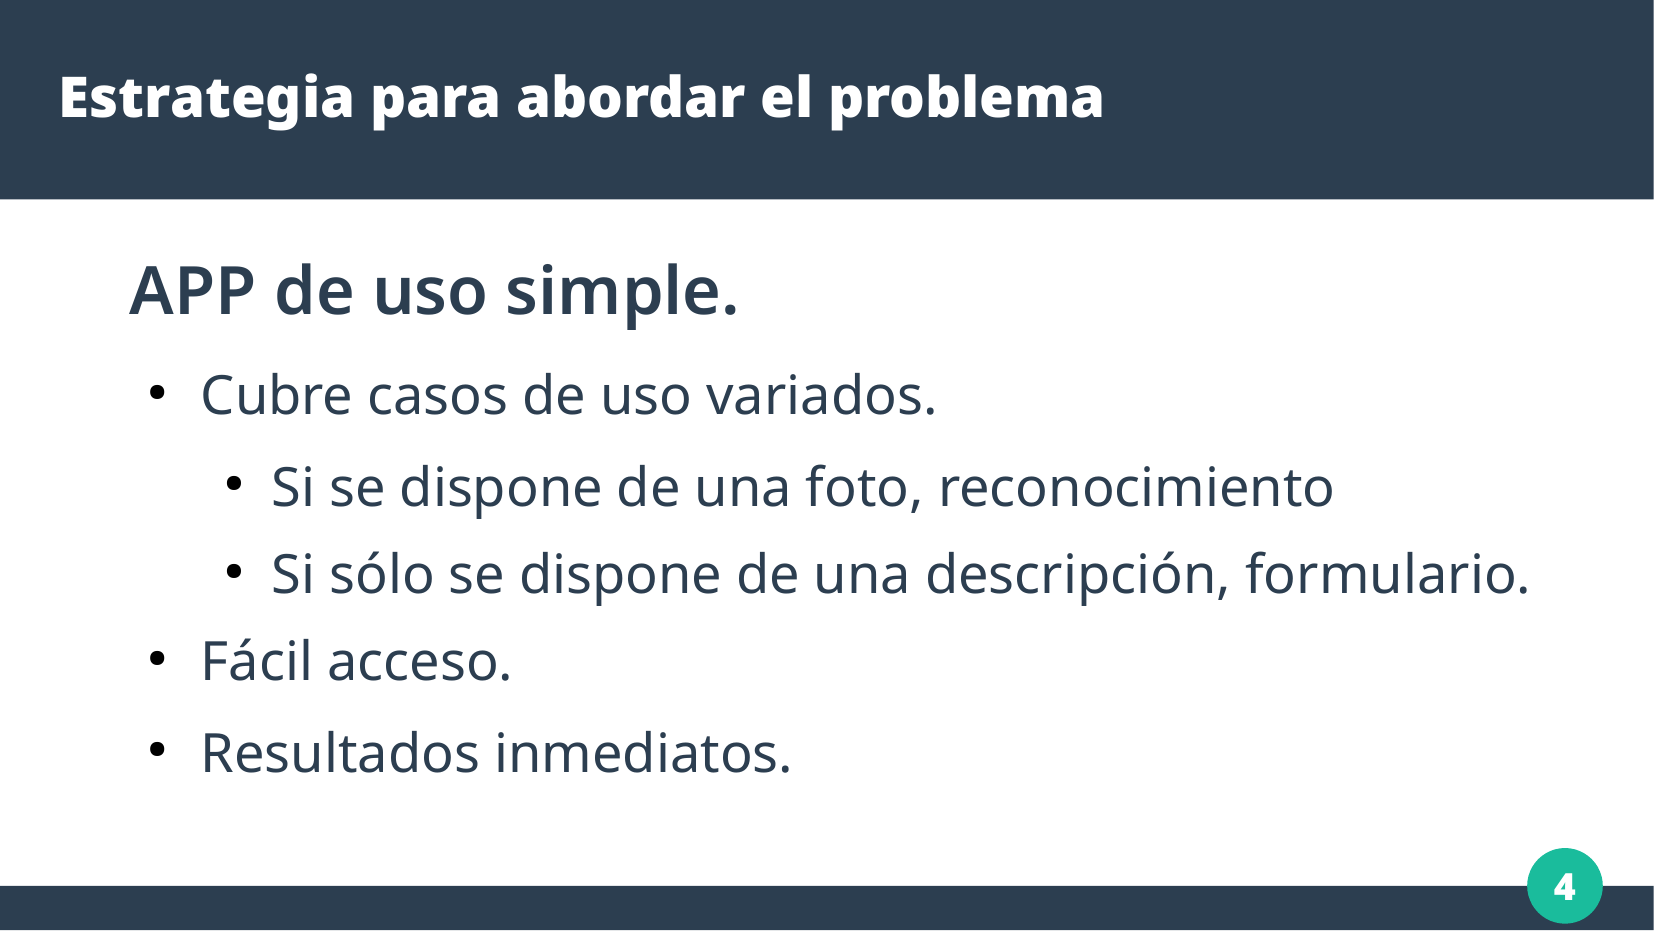

# Estrategia para abordar el problema
APP de uso simple.
Cubre casos de uso variados.
Si se dispone de una foto, reconocimiento
Si sólo se dispone de una descripción, formulario.
Fácil acceso.
Resultados inmediatos.